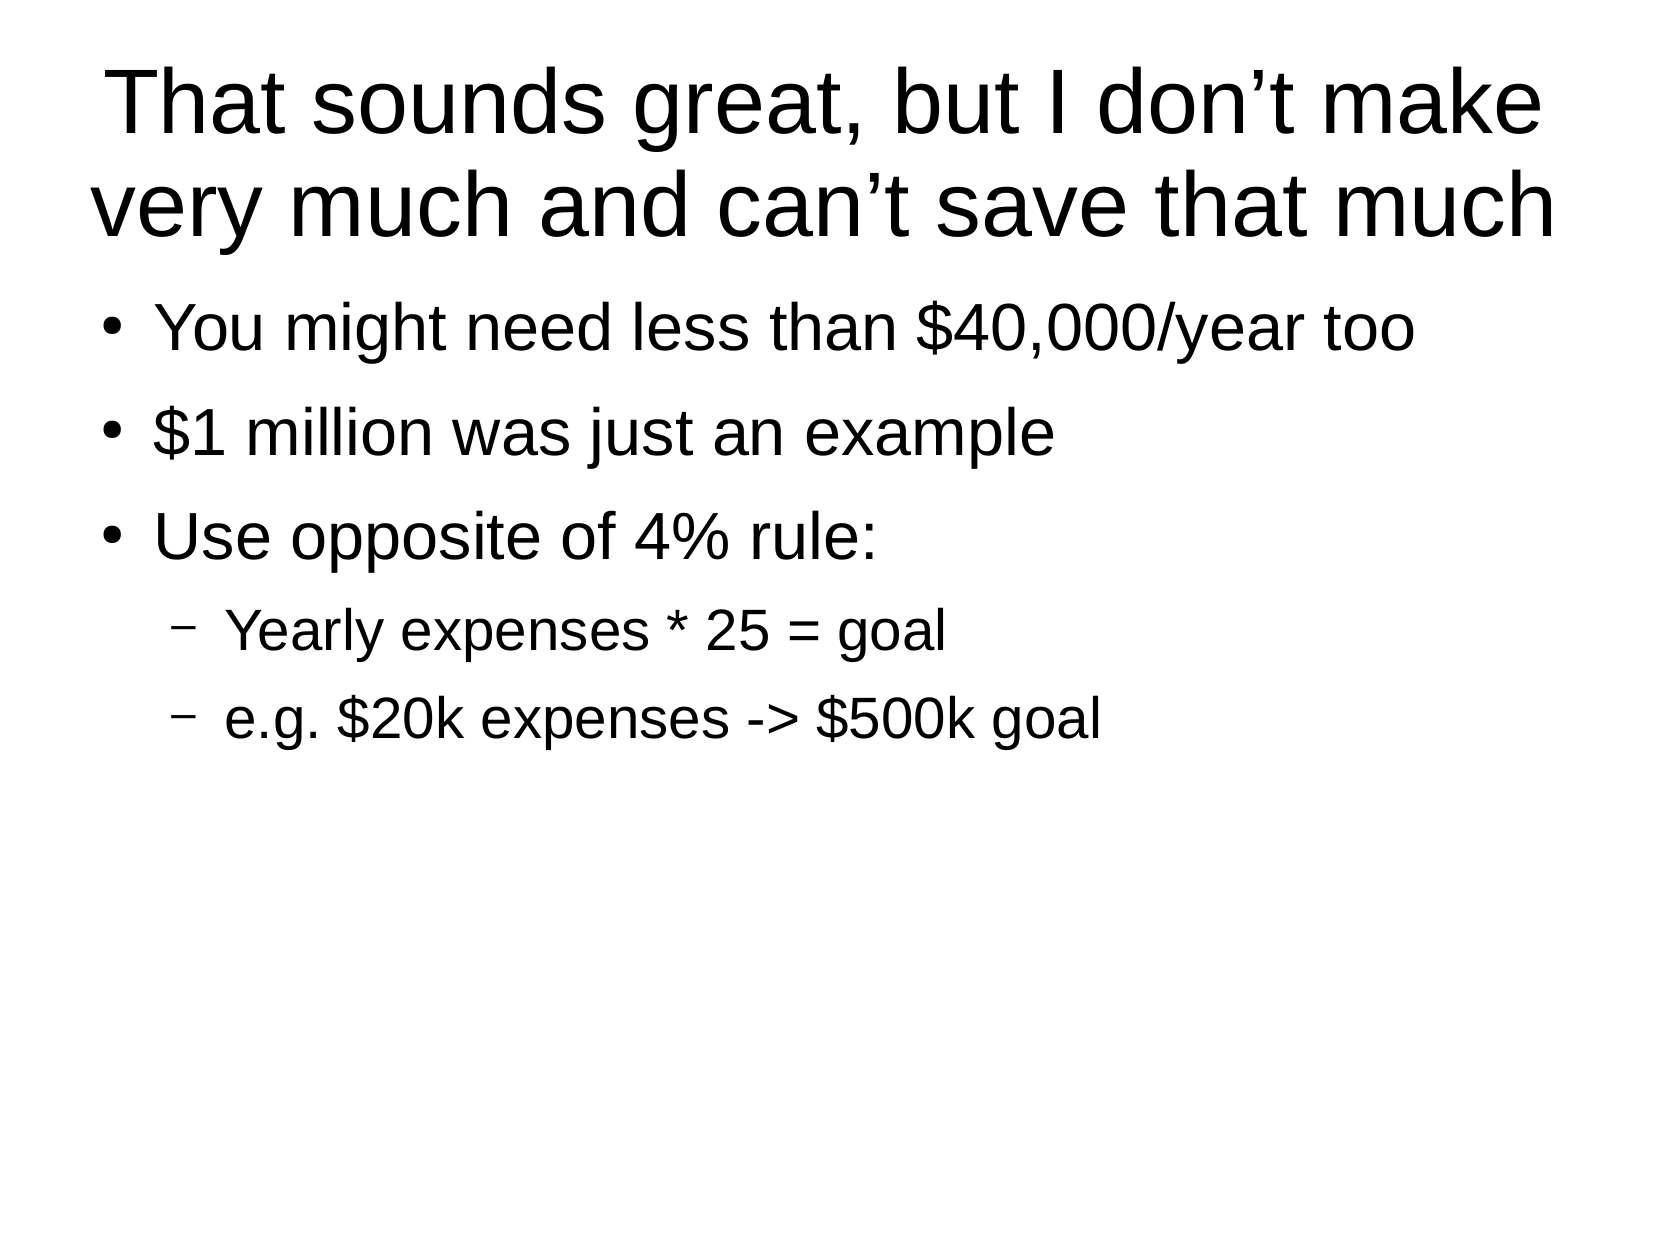

# That sounds great, but I don’t make very much and can’t save that much
You might need less than $40,000/year too
$1 million was just an example
Use opposite of 4% rule:
Yearly expenses * 25 = goal
e.g. $20k expenses -> $500k goal